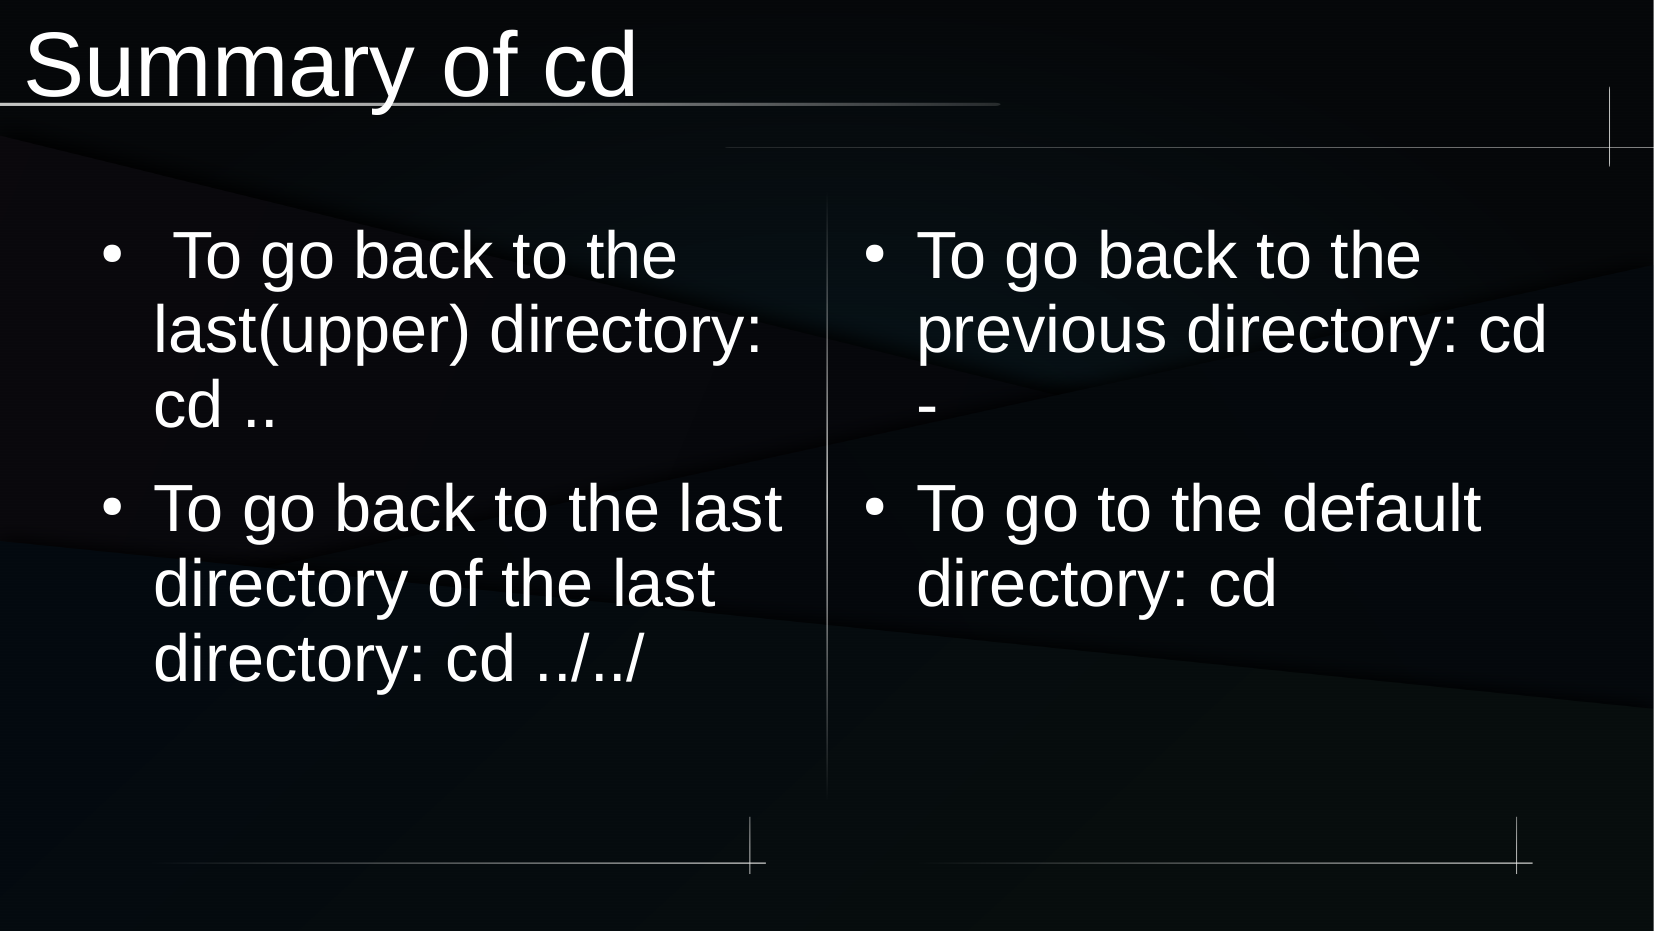

# Summary of cd
 To go back to the last(upper) directory: cd ..
To go back to the last directory of the last directory: cd ../../
To go back to the previous directory: cd -
To go to the default directory: cd